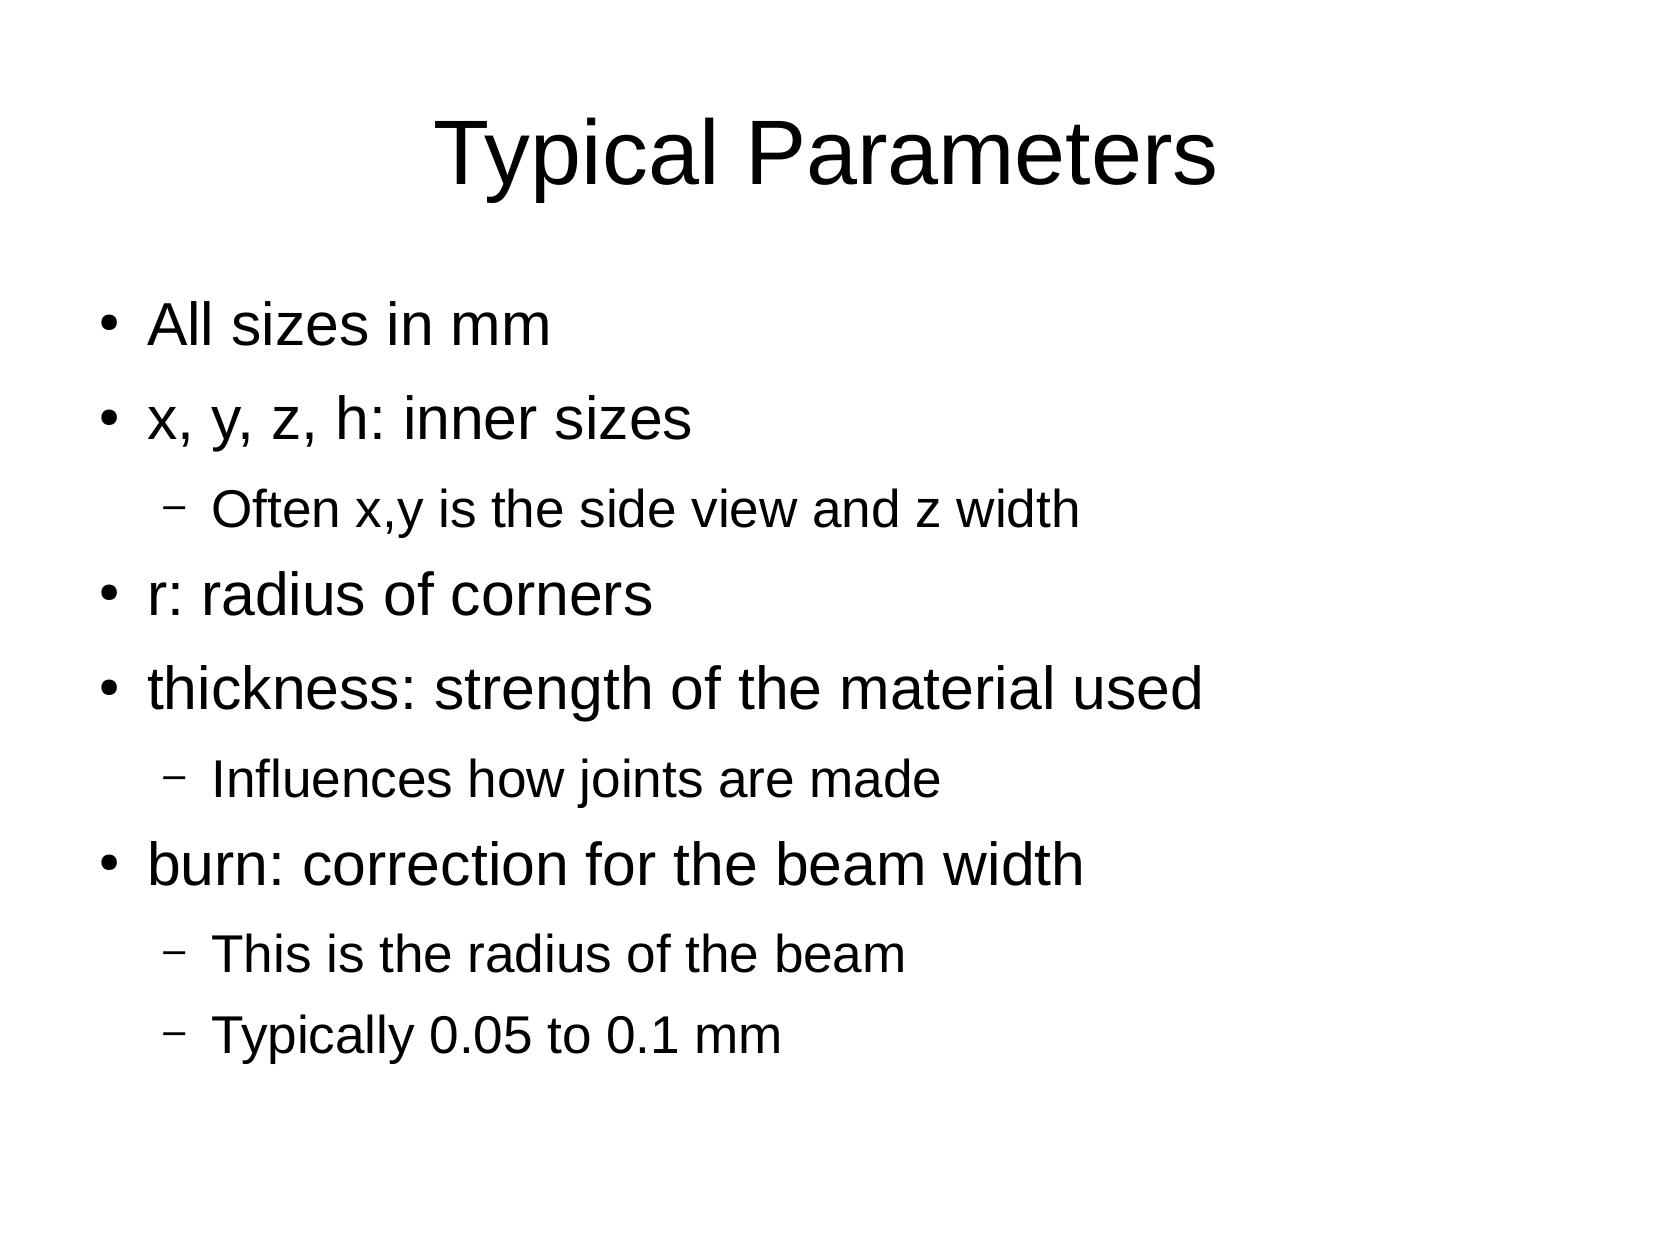

# Typical Parameters
All sizes in mm
x, y, z, h: inner sizes
Often x,y is the side view and z width
r: radius of corners
thickness: strength of the material used
Influences how joints are made
burn: correction for the beam width
This is the radius of the beam
Typically 0.05 to 0.1 mm